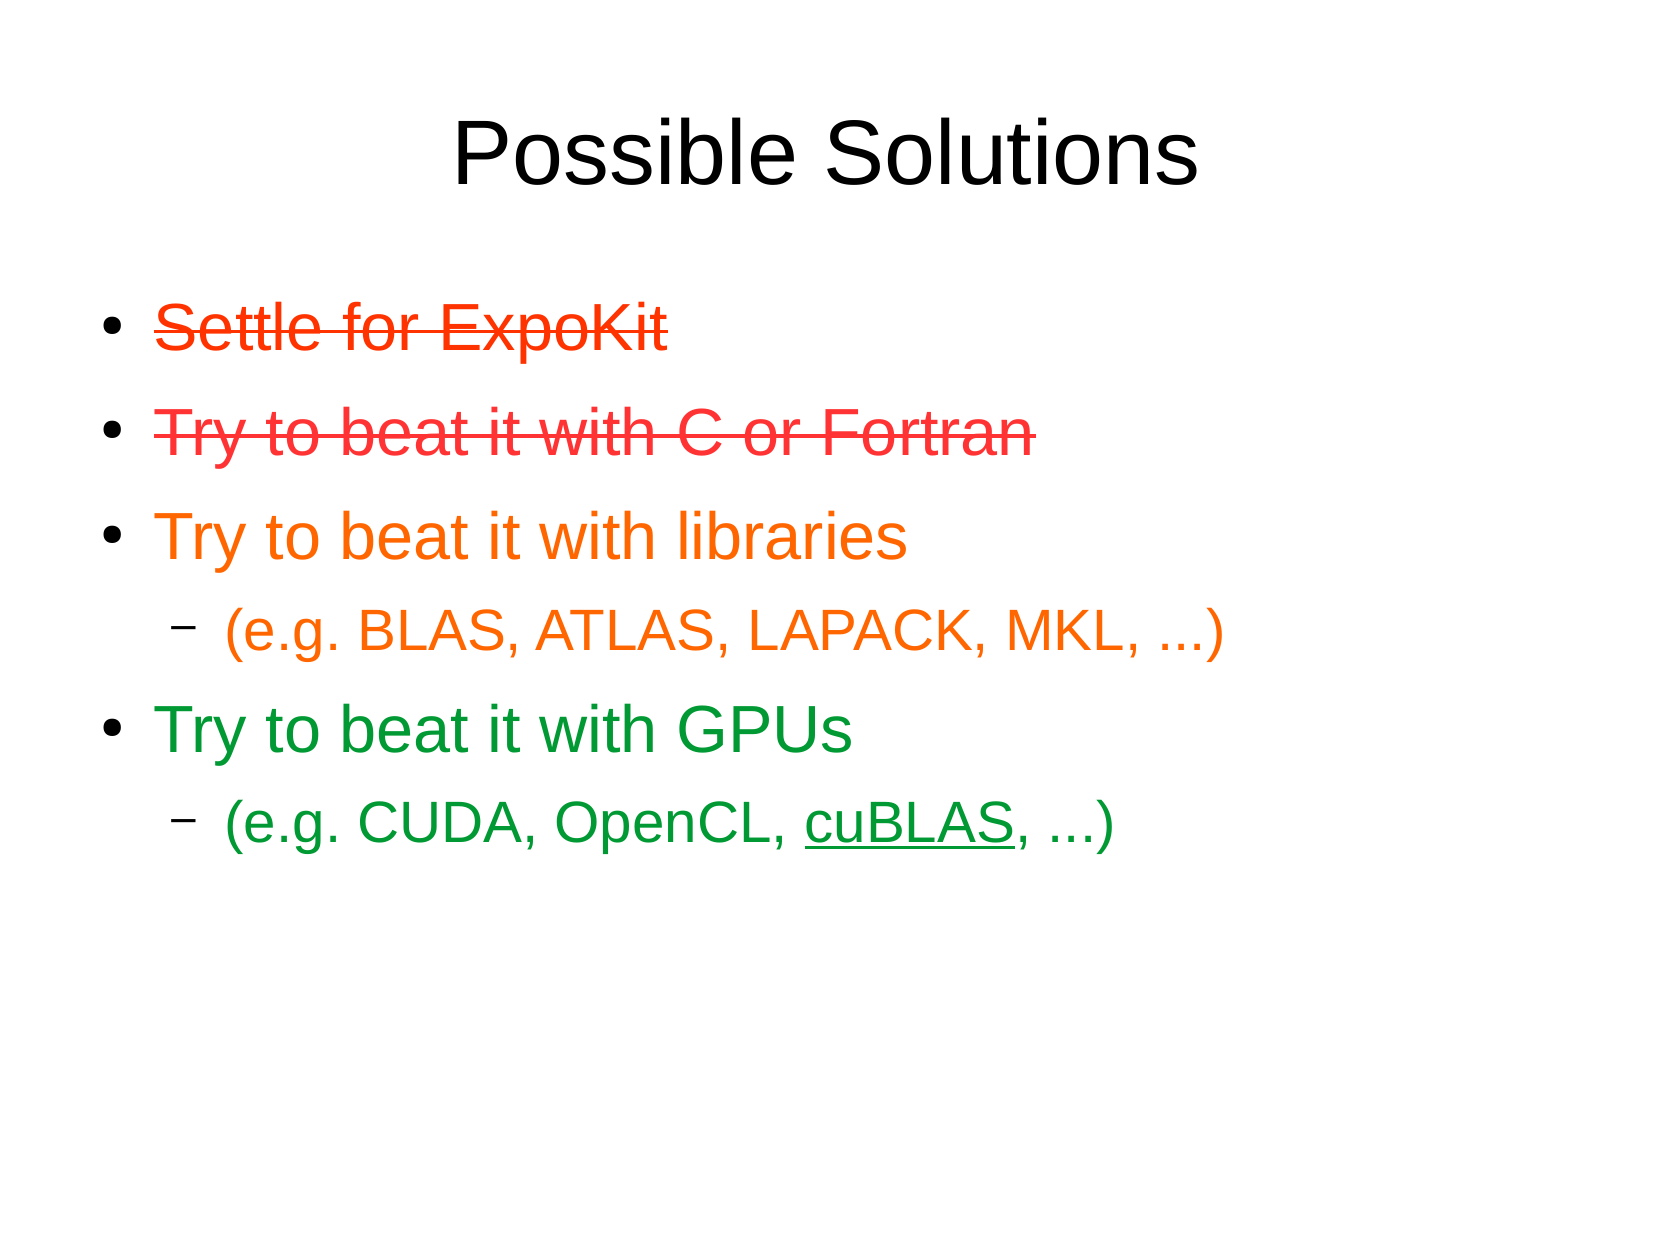

# Possible Solutions
Settle for ExpoKit
Try to beat it with C or Fortran
Try to beat it with libraries
(e.g. BLAS, ATLAS, LAPACK, MKL, ...)
Try to beat it with GPUs
(e.g. CUDA, OpenCL, cuBLAS, ...)